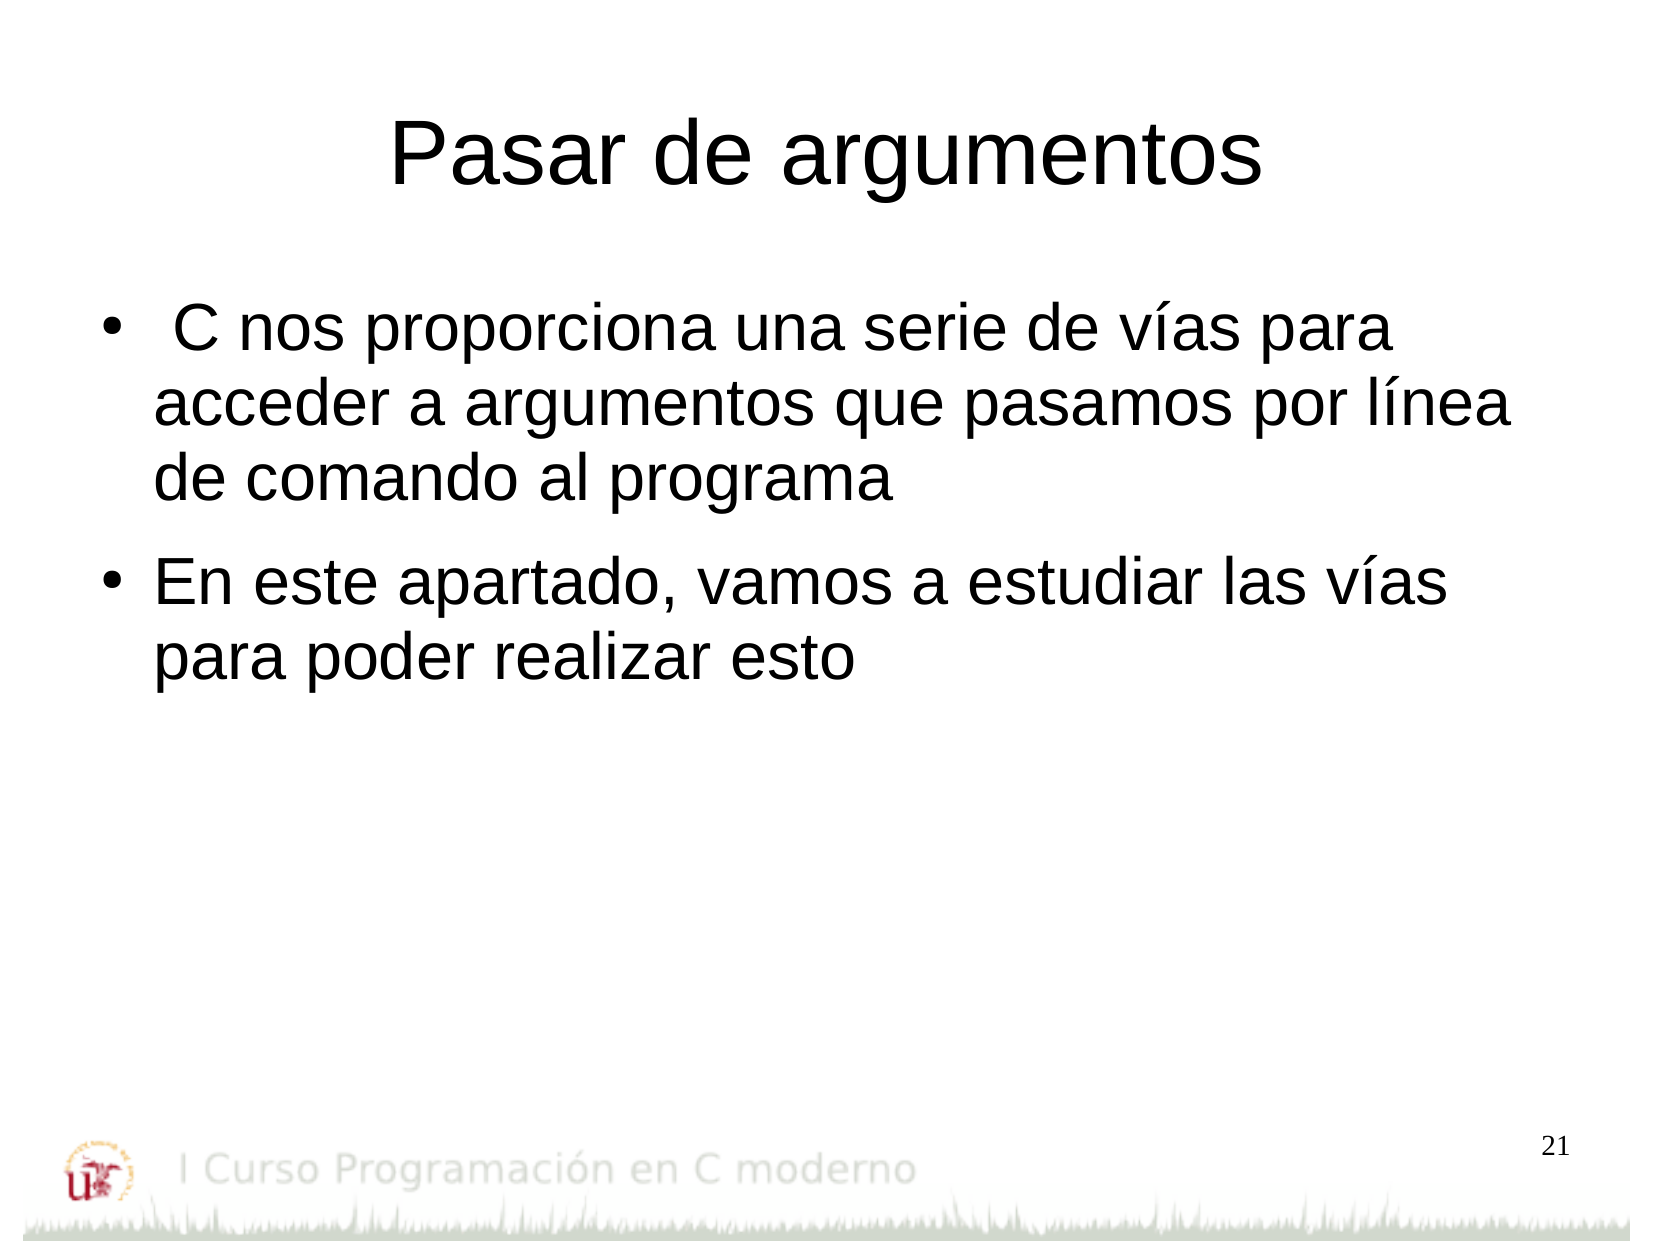

# Pasar de argumentos
 C nos proporciona una serie de vías para acceder a argumentos que pasamos por línea de comando al programa
En este apartado, vamos a estudiar las vías para poder realizar esto
21